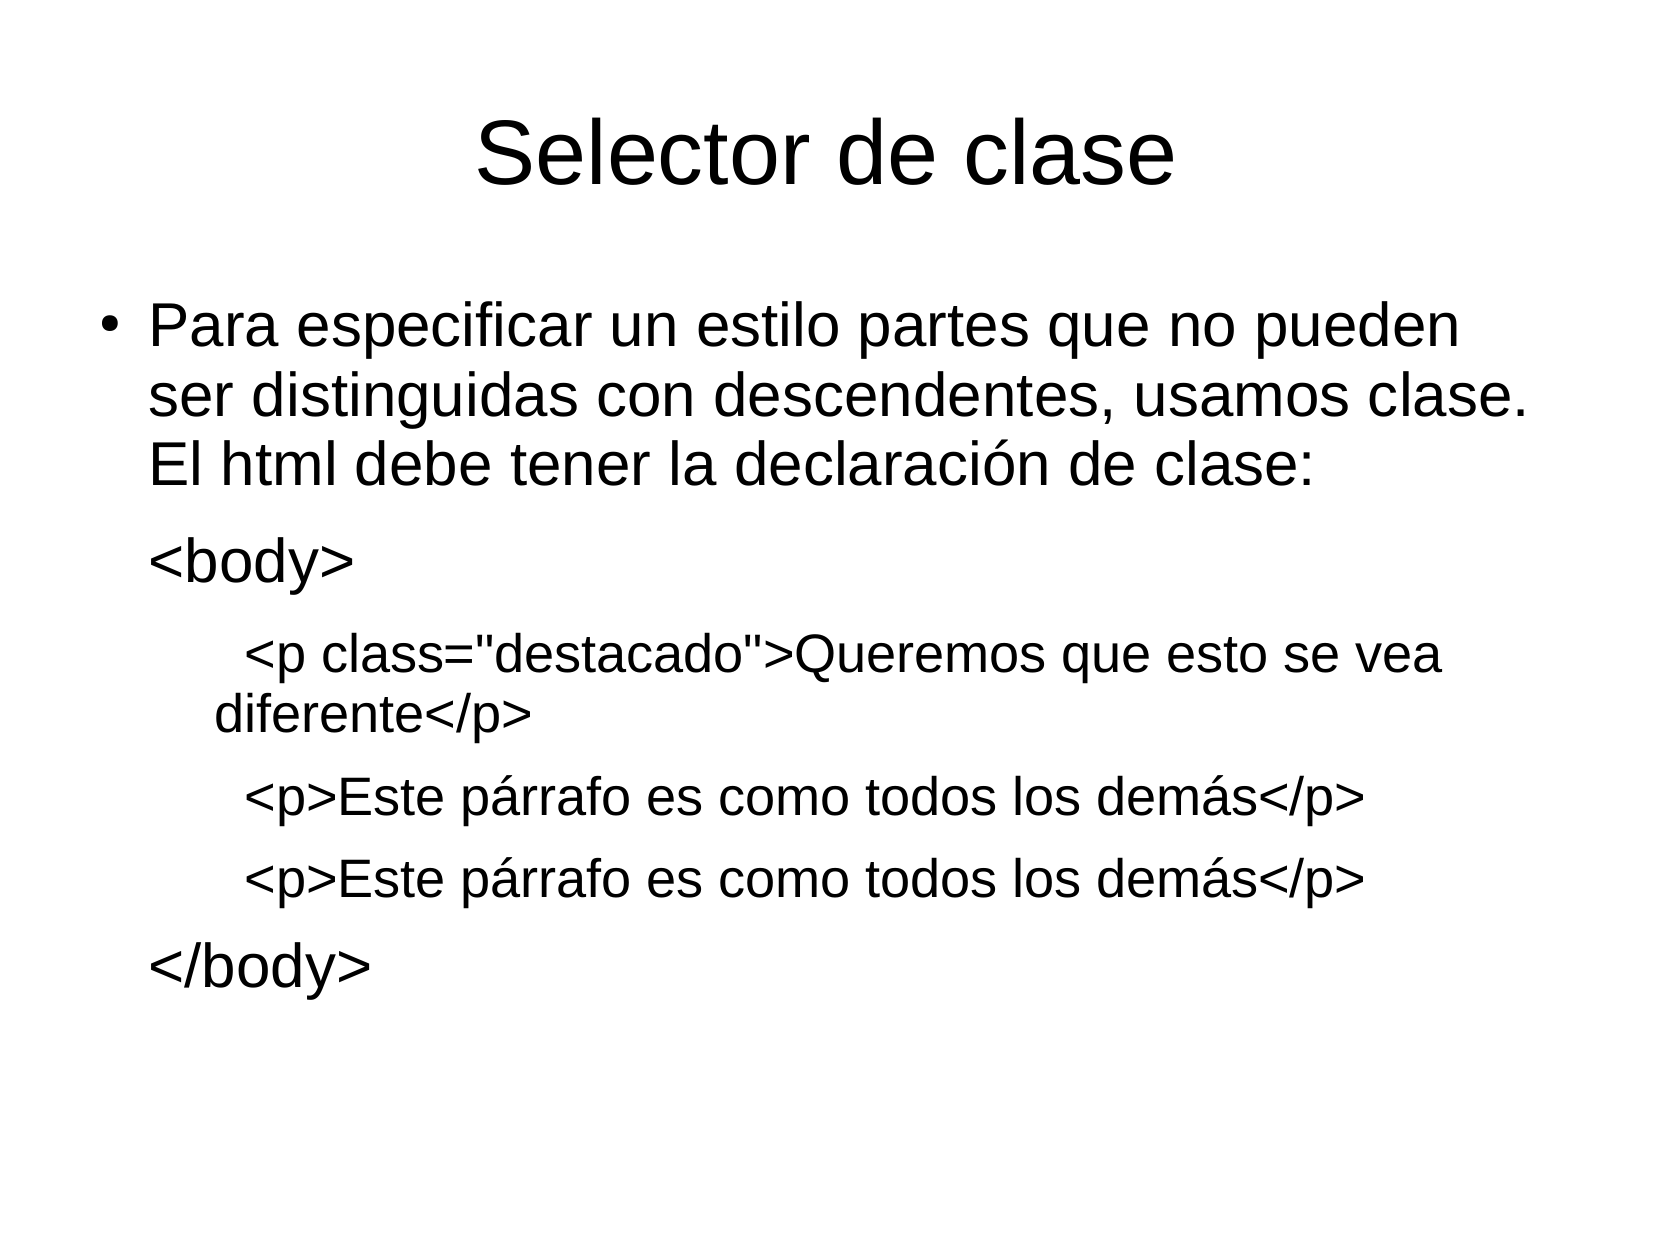

# Selector de clase
Para especificar un estilo partes que no pueden ser distinguidas con descendentes, usamos clase. El html debe tener la declaración de clase:
<body>
 <p class="destacado">Queremos que esto se vea diferente</p>
 <p>Este párrafo es como todos los demás</p>
 <p>Este párrafo es como todos los demás</p>
</body>